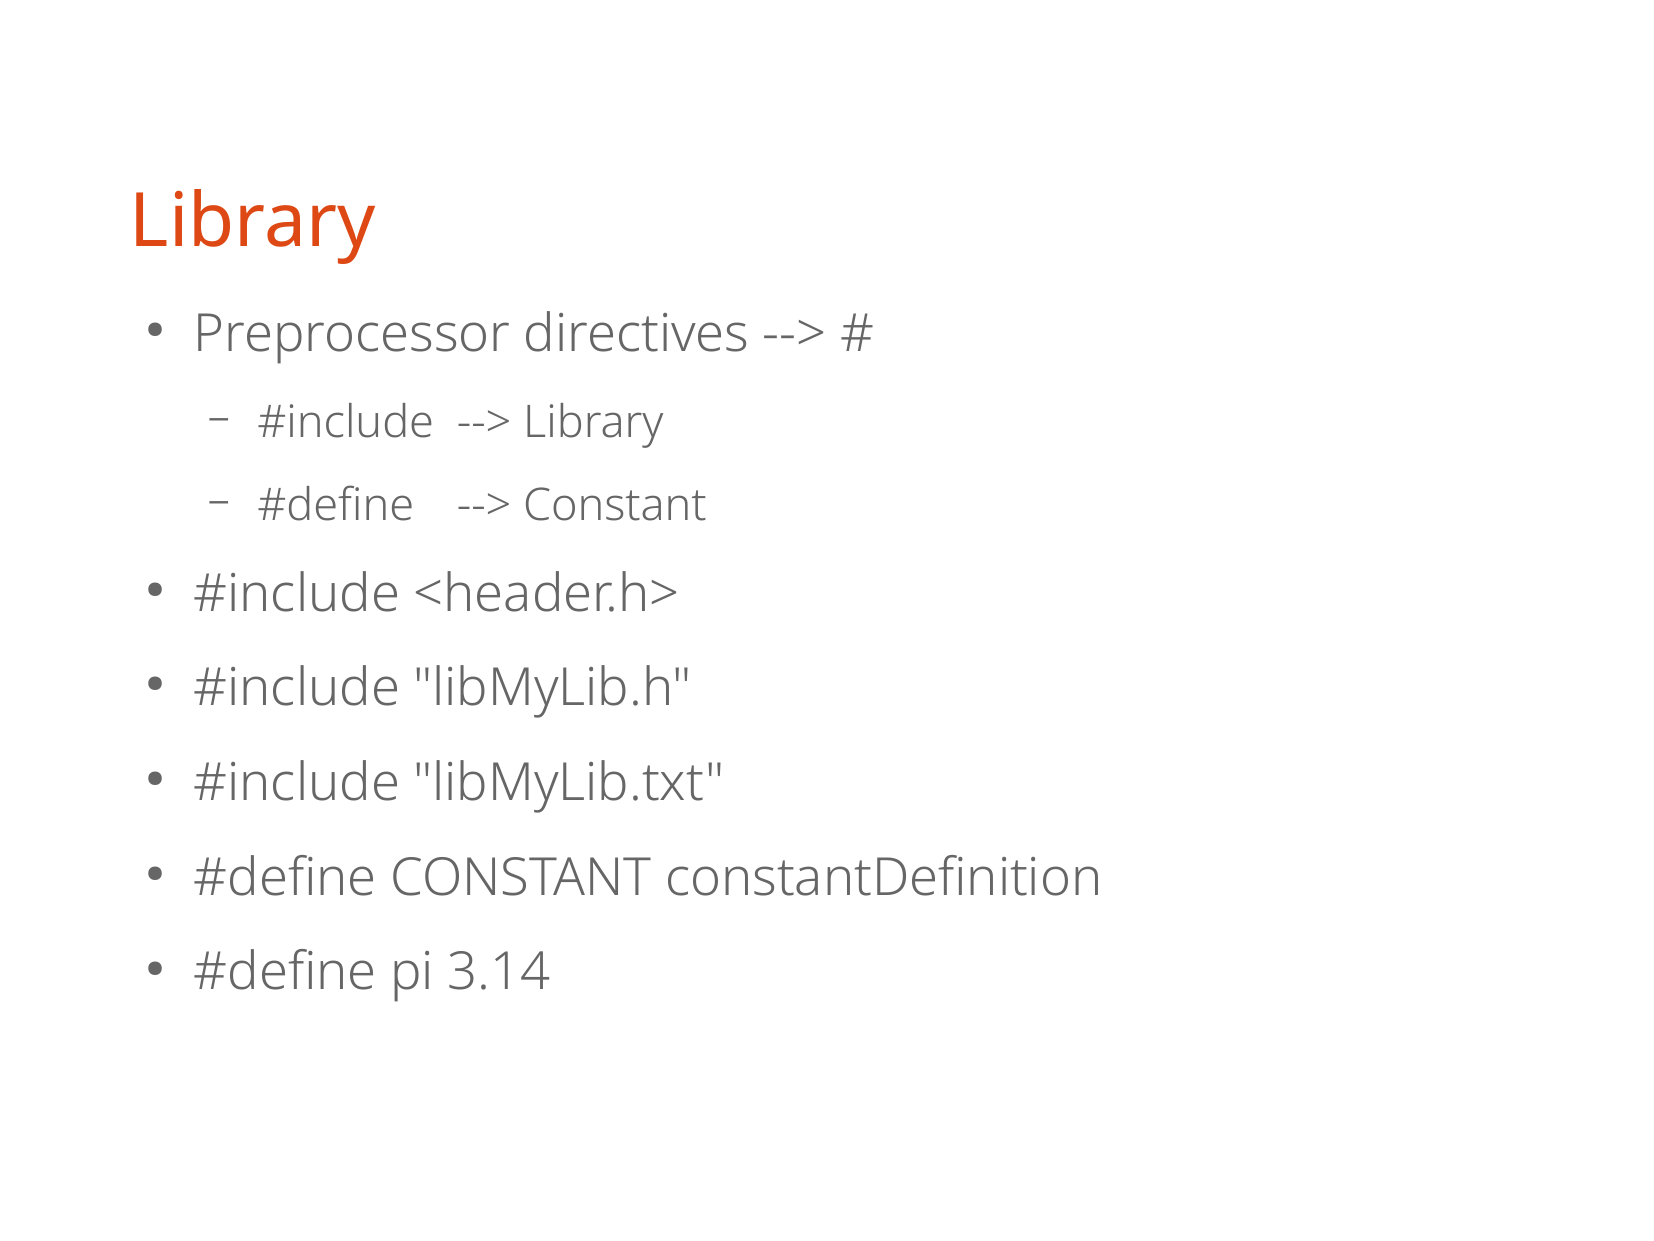

# Library
Preprocessor directives --> #
#include 	--> Library
#define 	--> Constant
#include <header.h>
#include "libMyLib.h"
#include "libMyLib.txt"
#define CONSTANT constantDefinition
#define pi 3.14